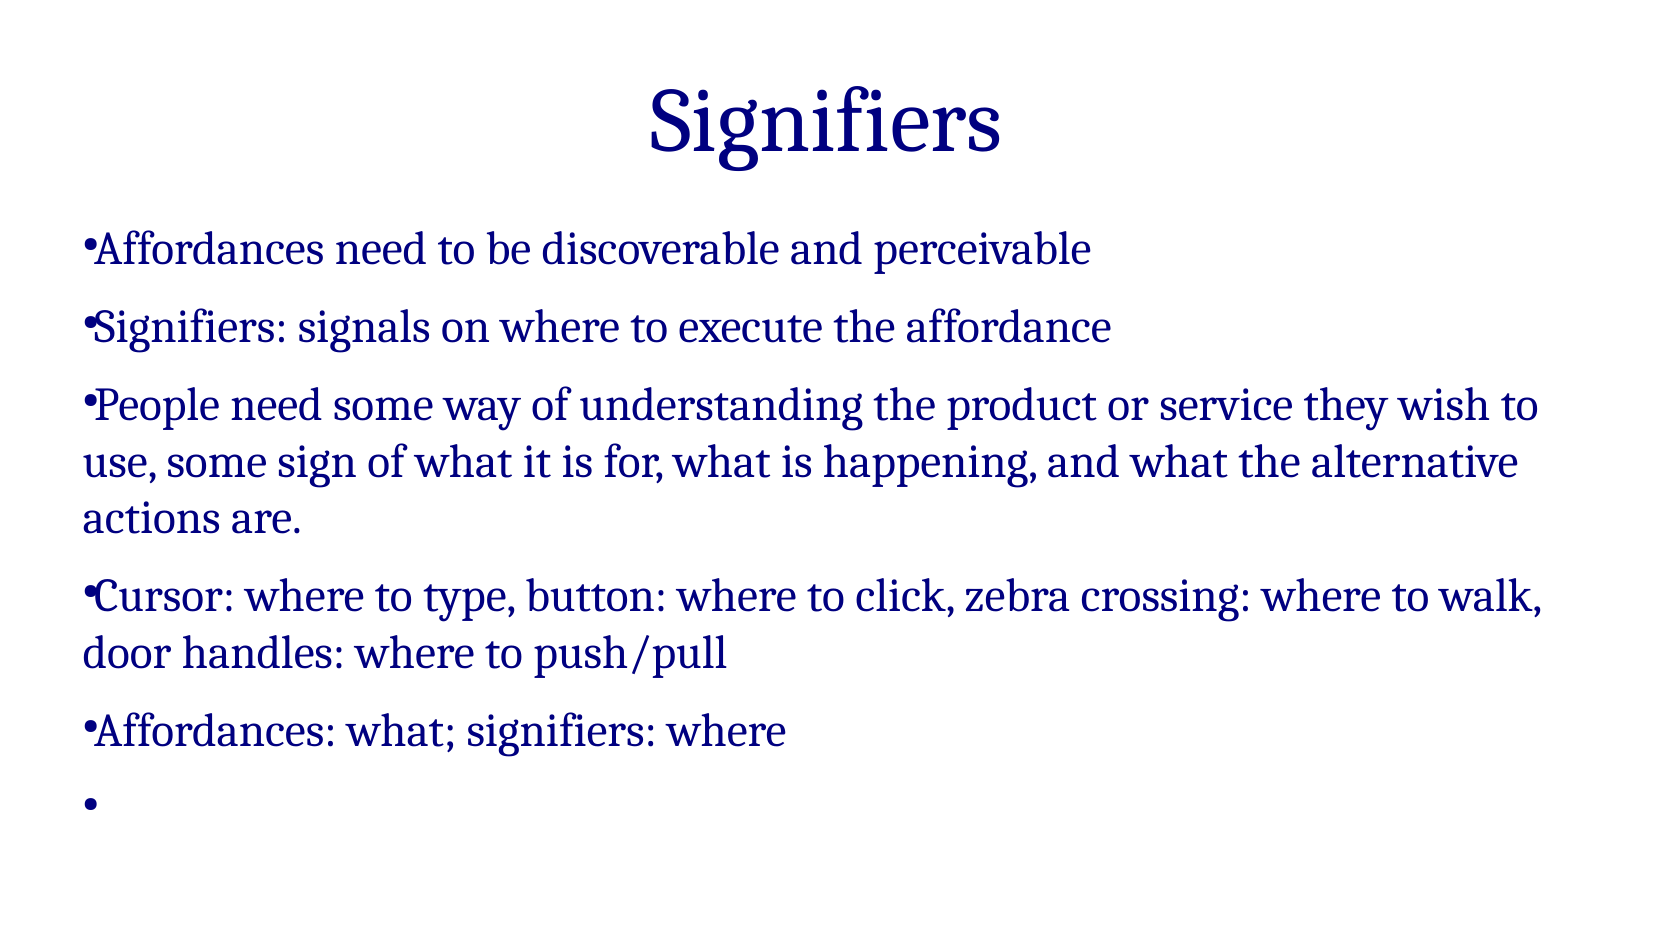

# Signifiers
Affordances need to be discoverable and perceivable
Signifiers: signals on where to execute the affordance
People need some way of understanding the product or service they wish to use, some sign of what it is for, what is happening, and what the alternative actions are.
Cursor: where to type, button: where to click, zebra crossing: where to walk, door handles: where to push/pull
Affordances: what; signifiers: where